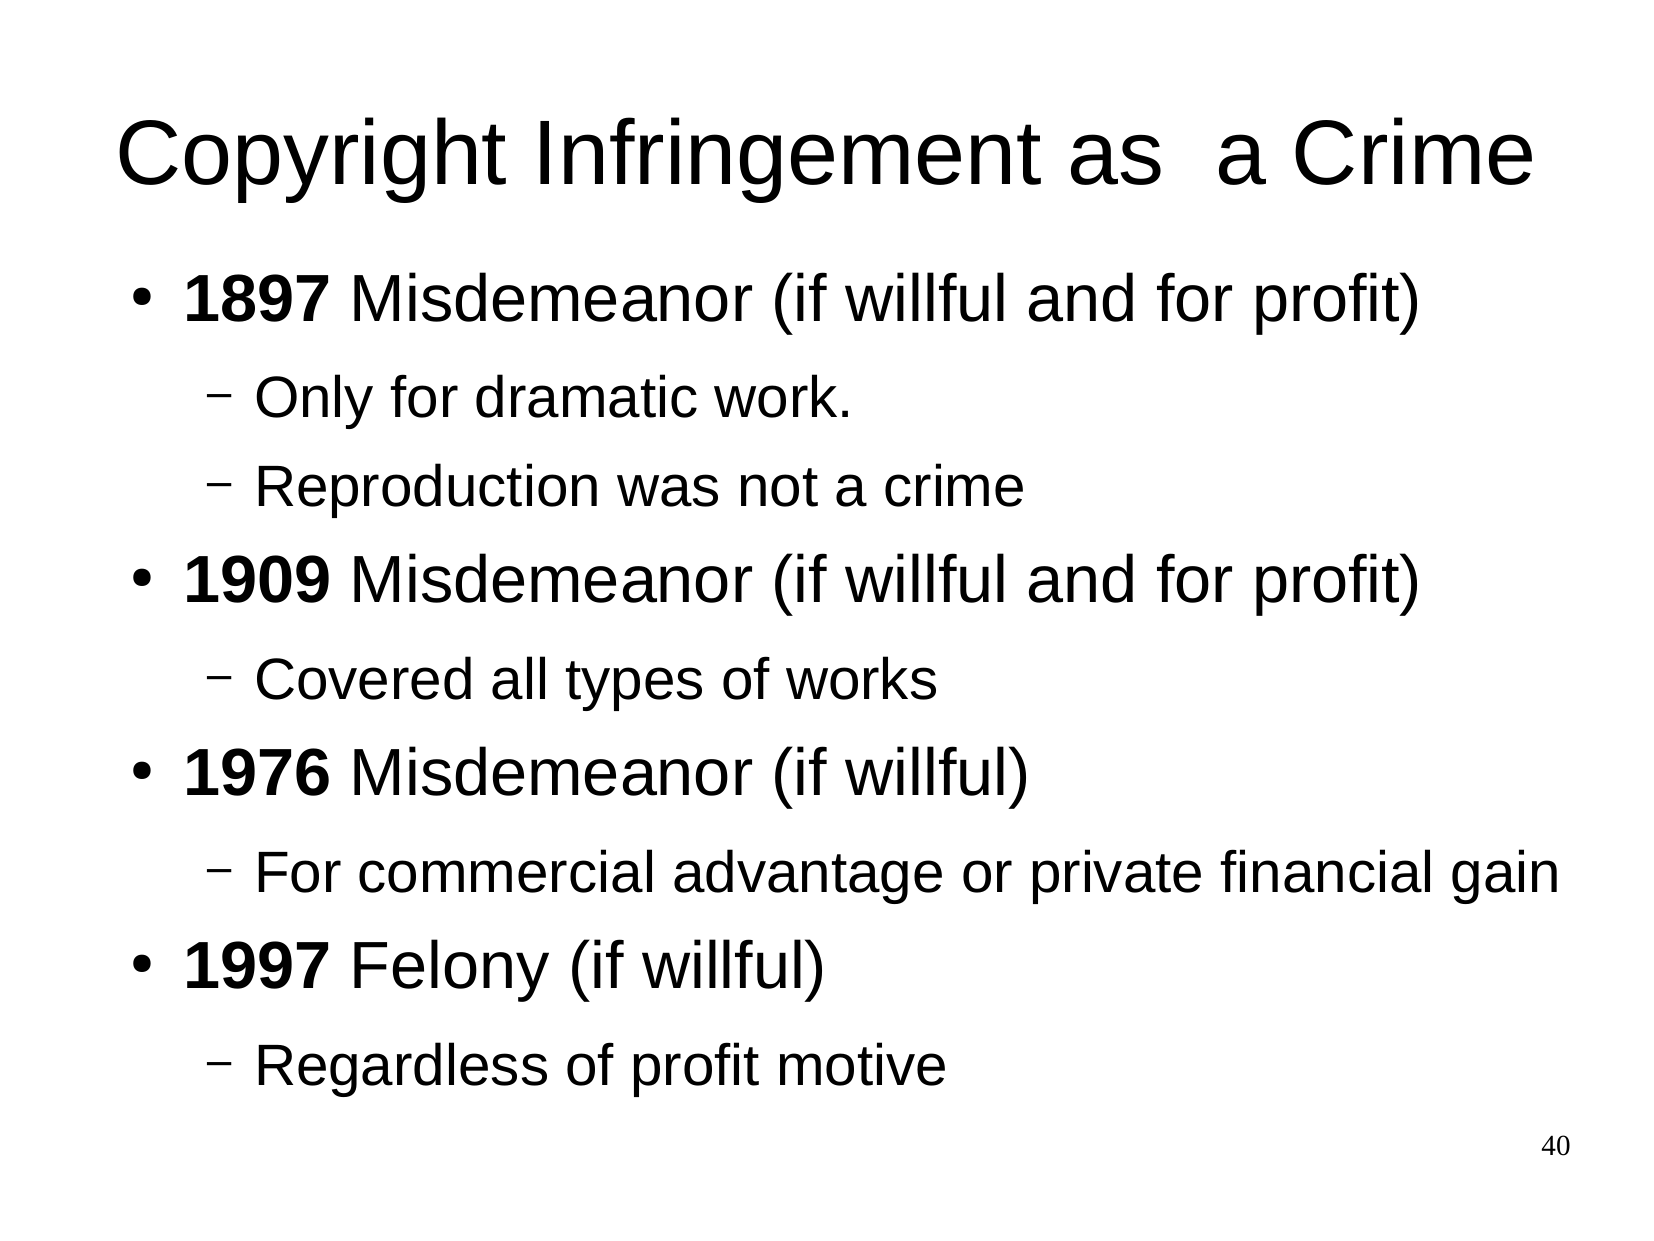

# Copyright Infringement as a Crime
1897 Misdemeanor (if willful and for profit)
Only for dramatic work.
Reproduction was not a crime
1909 Misdemeanor (if willful and for profit)
Covered all types of works
1976 Misdemeanor (if willful)
For commercial advantage or private financial gain
1997 Felony (if willful)
Regardless of profit motive
40